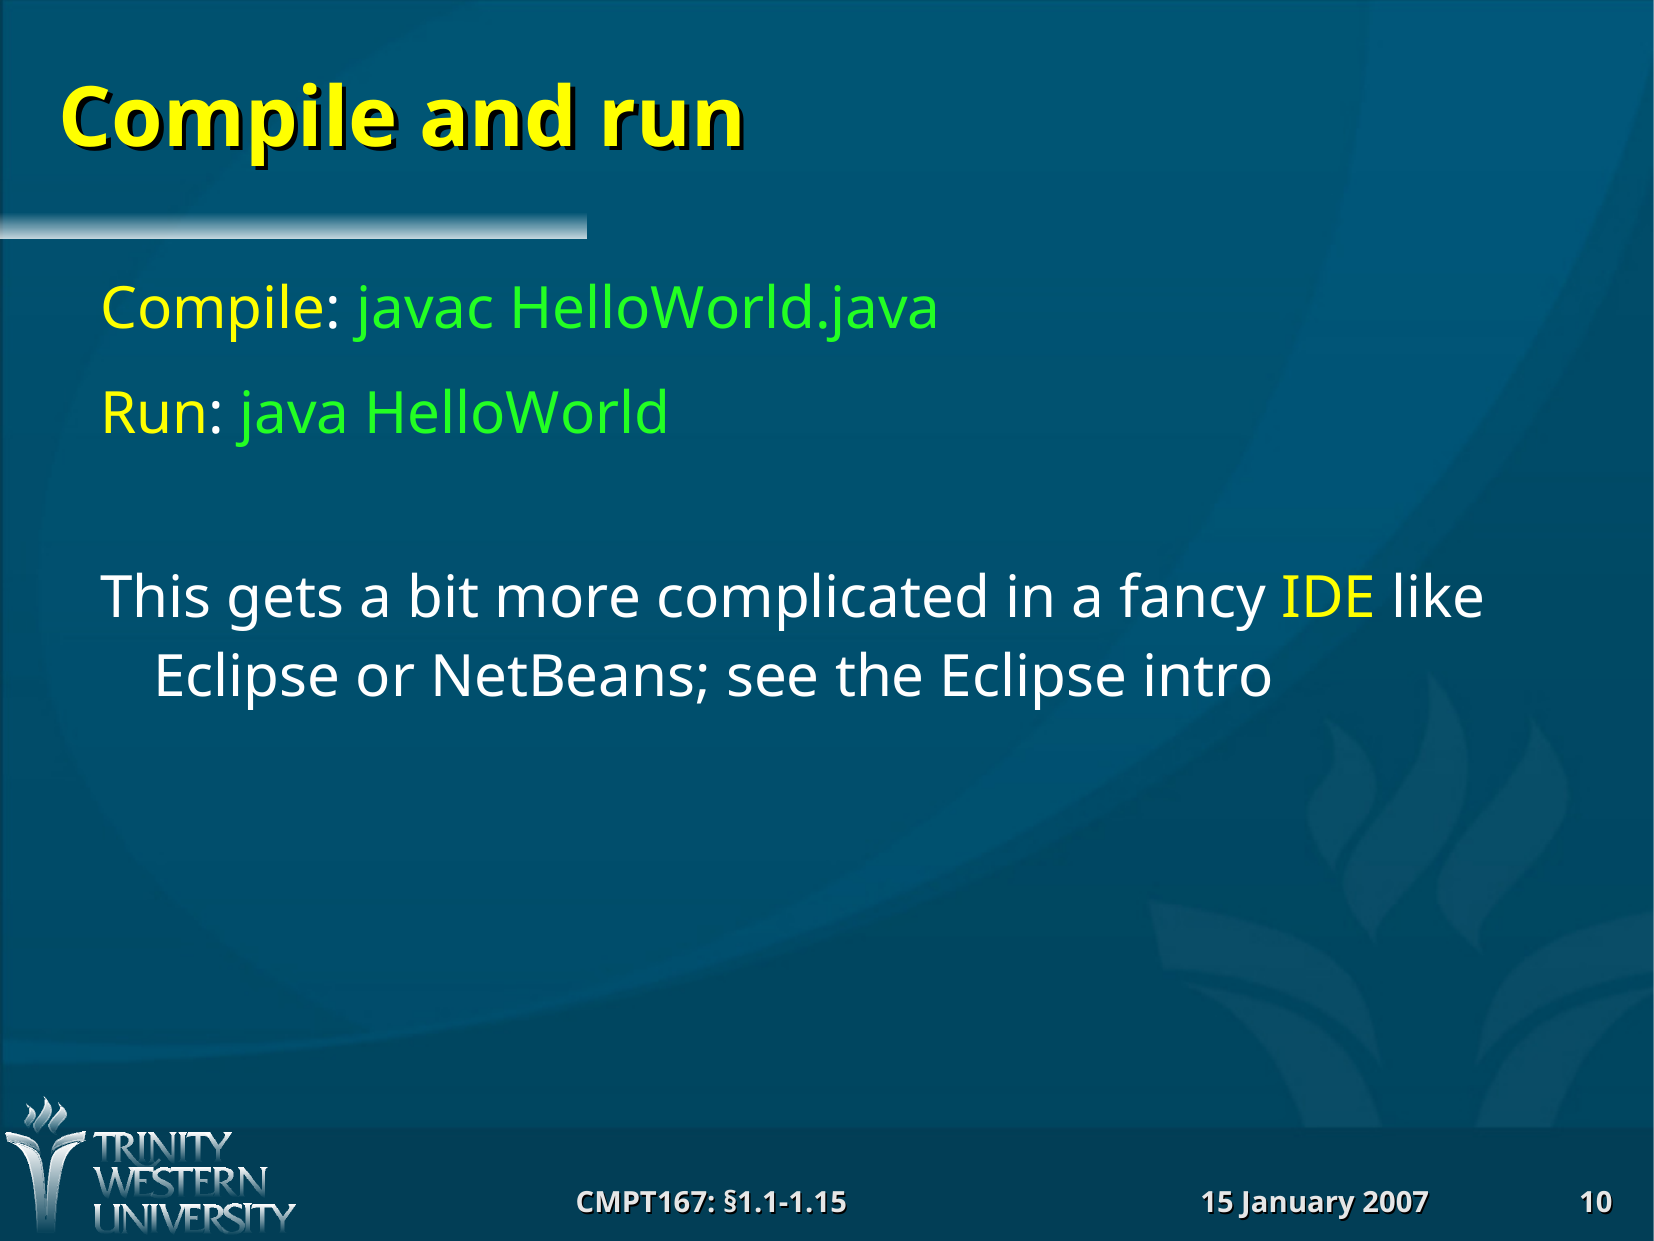

# Compile and run
Compile: javac HelloWorld.java
Run: java HelloWorld
This gets a bit more complicated in a fancy IDE like Eclipse or NetBeans; see the Eclipse intro
CMPT167: §1.1-1.15
15 January 2007
10